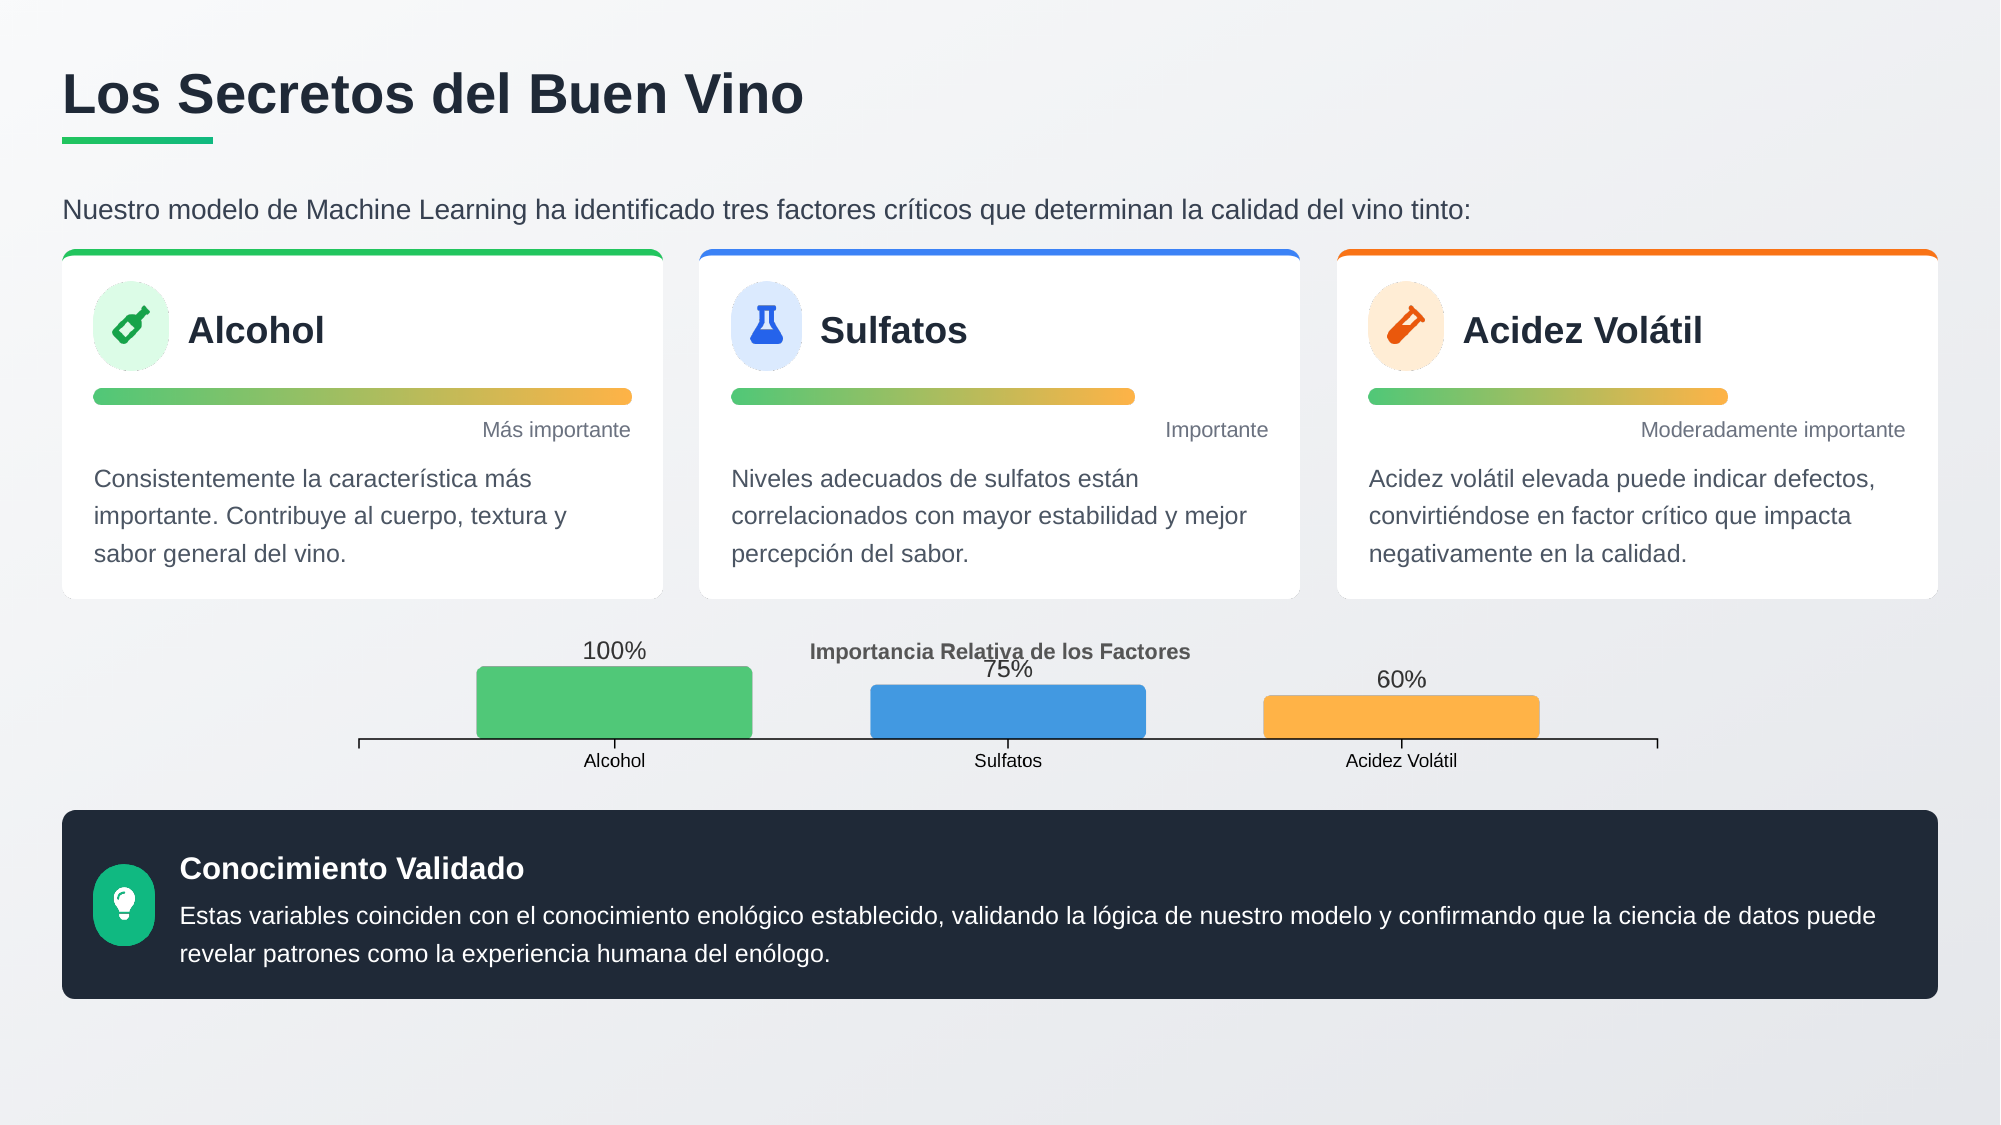

Los Secretos del Buen Vino
Nuestro modelo de Machine Learning ha identificado tres factores críticos que determinan la calidad del vino tinto:
Alcohol
Sulfatos
Acidez Volátil
Más importante
Importante
Moderadamente importante
Consistentemente la característica más importante. Contribuye al cuerpo, textura y sabor general del vino.
Niveles adecuados de sulfatos están correlacionados con mayor estabilidad y mejor percepción del sabor.
Acidez volátil elevada puede indicar defectos, convirtiéndose en factor crítico que impacta negativamente en la calidad.
Conocimiento Validado
Estas variables coinciden con el conocimiento enológico establecido, validando la lógica de nuestro modelo y confirmando que la ciencia de datos puede revelar patrones como la experiencia humana del enólogo.